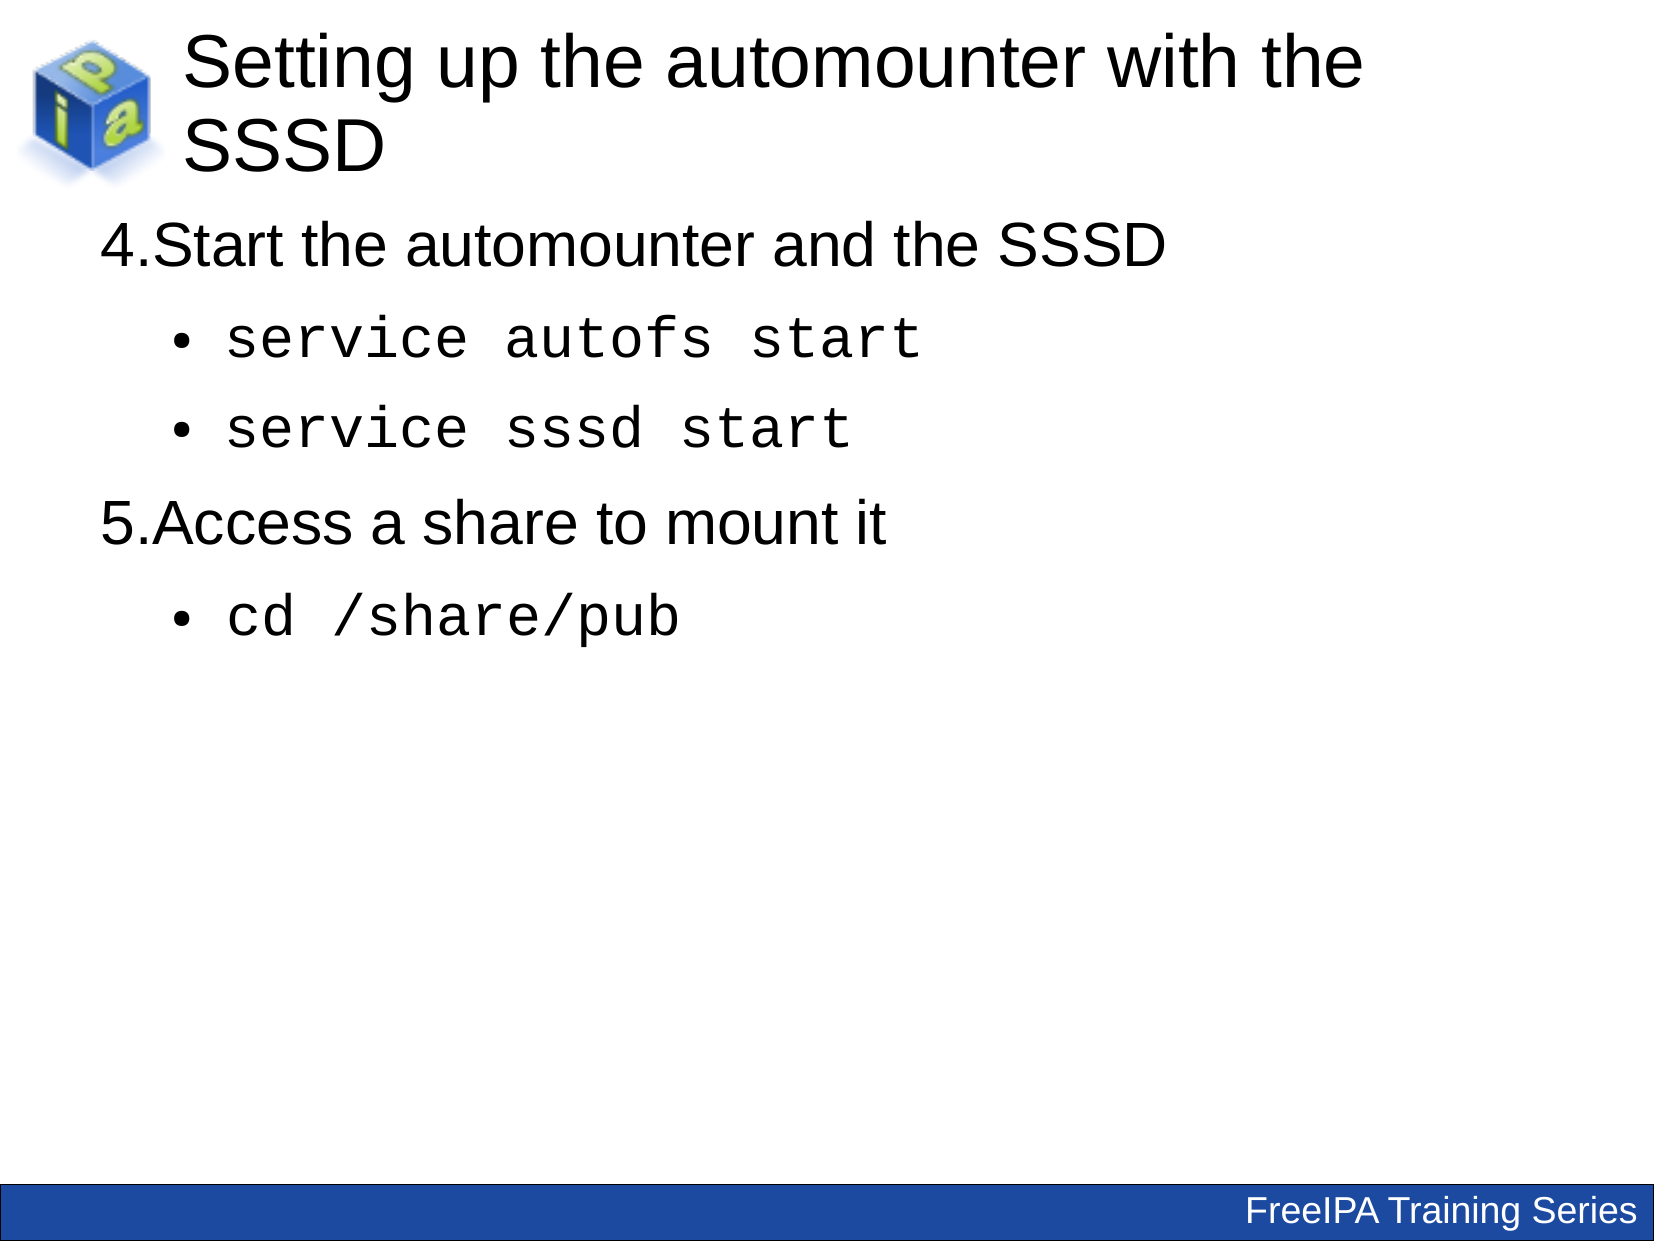

# Setting up the automounter with the SSSD
Start the automounter and the SSSD
service autofs start
service sssd start
Access a share to mount it
 cd /share/pub